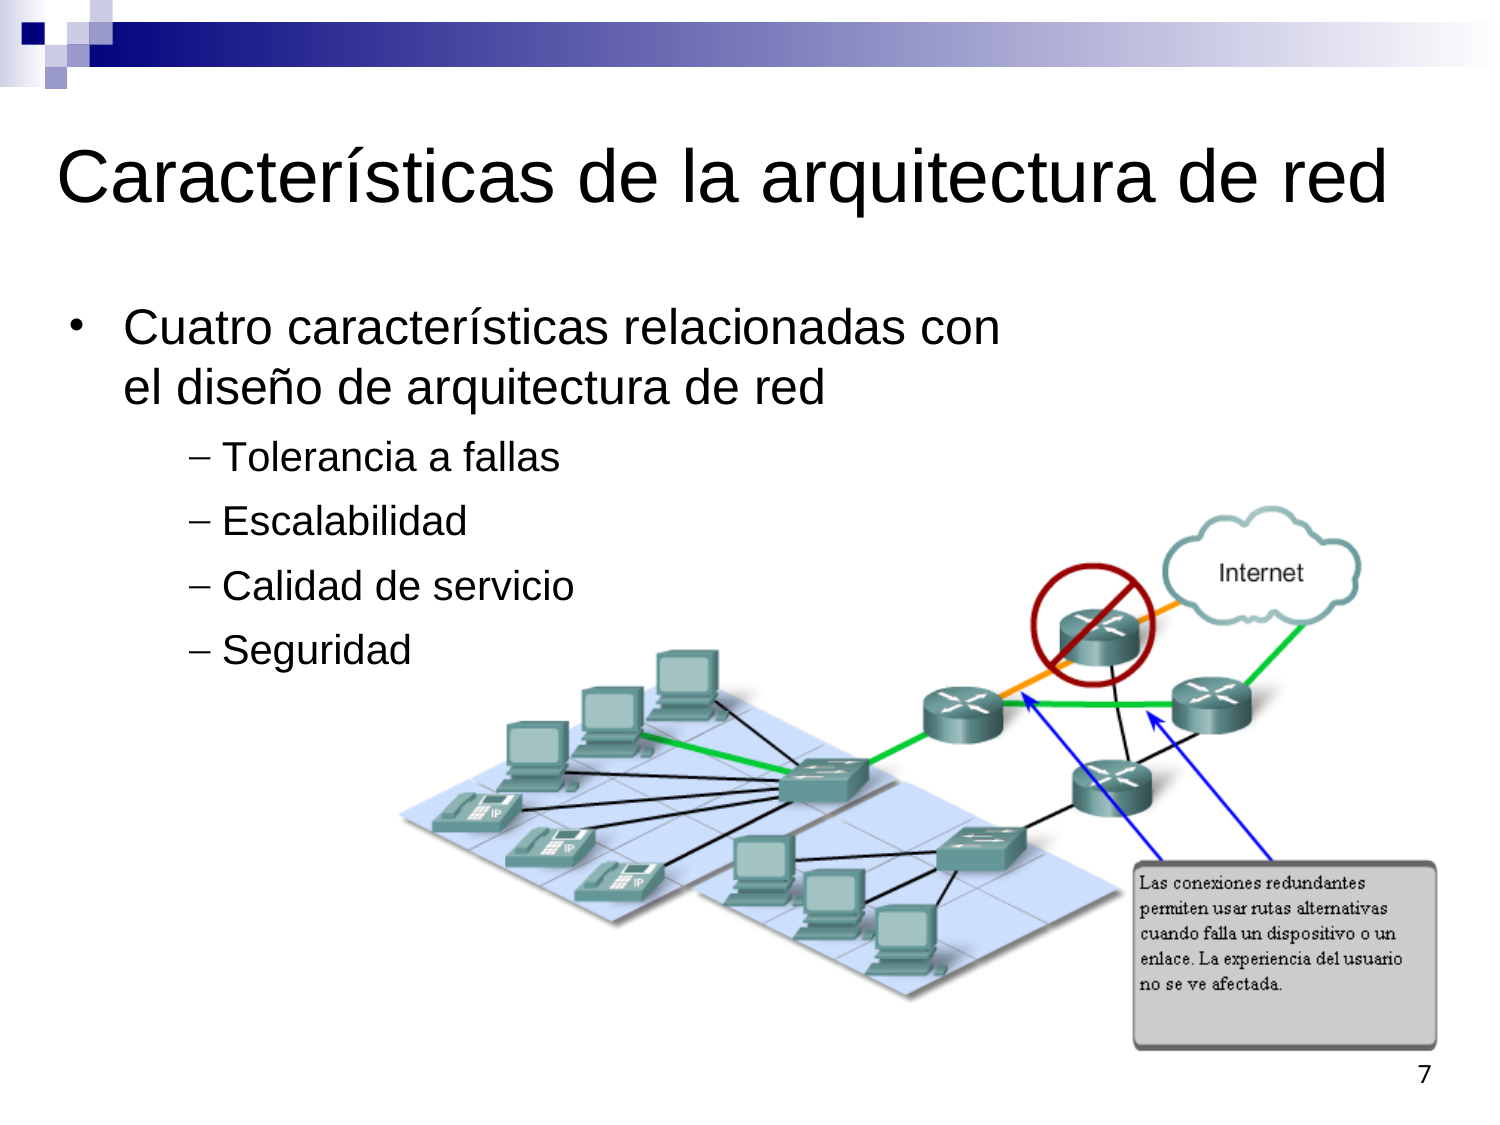

Características de la arquitectura de red
Cuatro características relacionadas con
el diseño de arquitectura de red
 Tolerancia a fallas
 Escalabilidad
 Calidad de servicio
 Seguridad